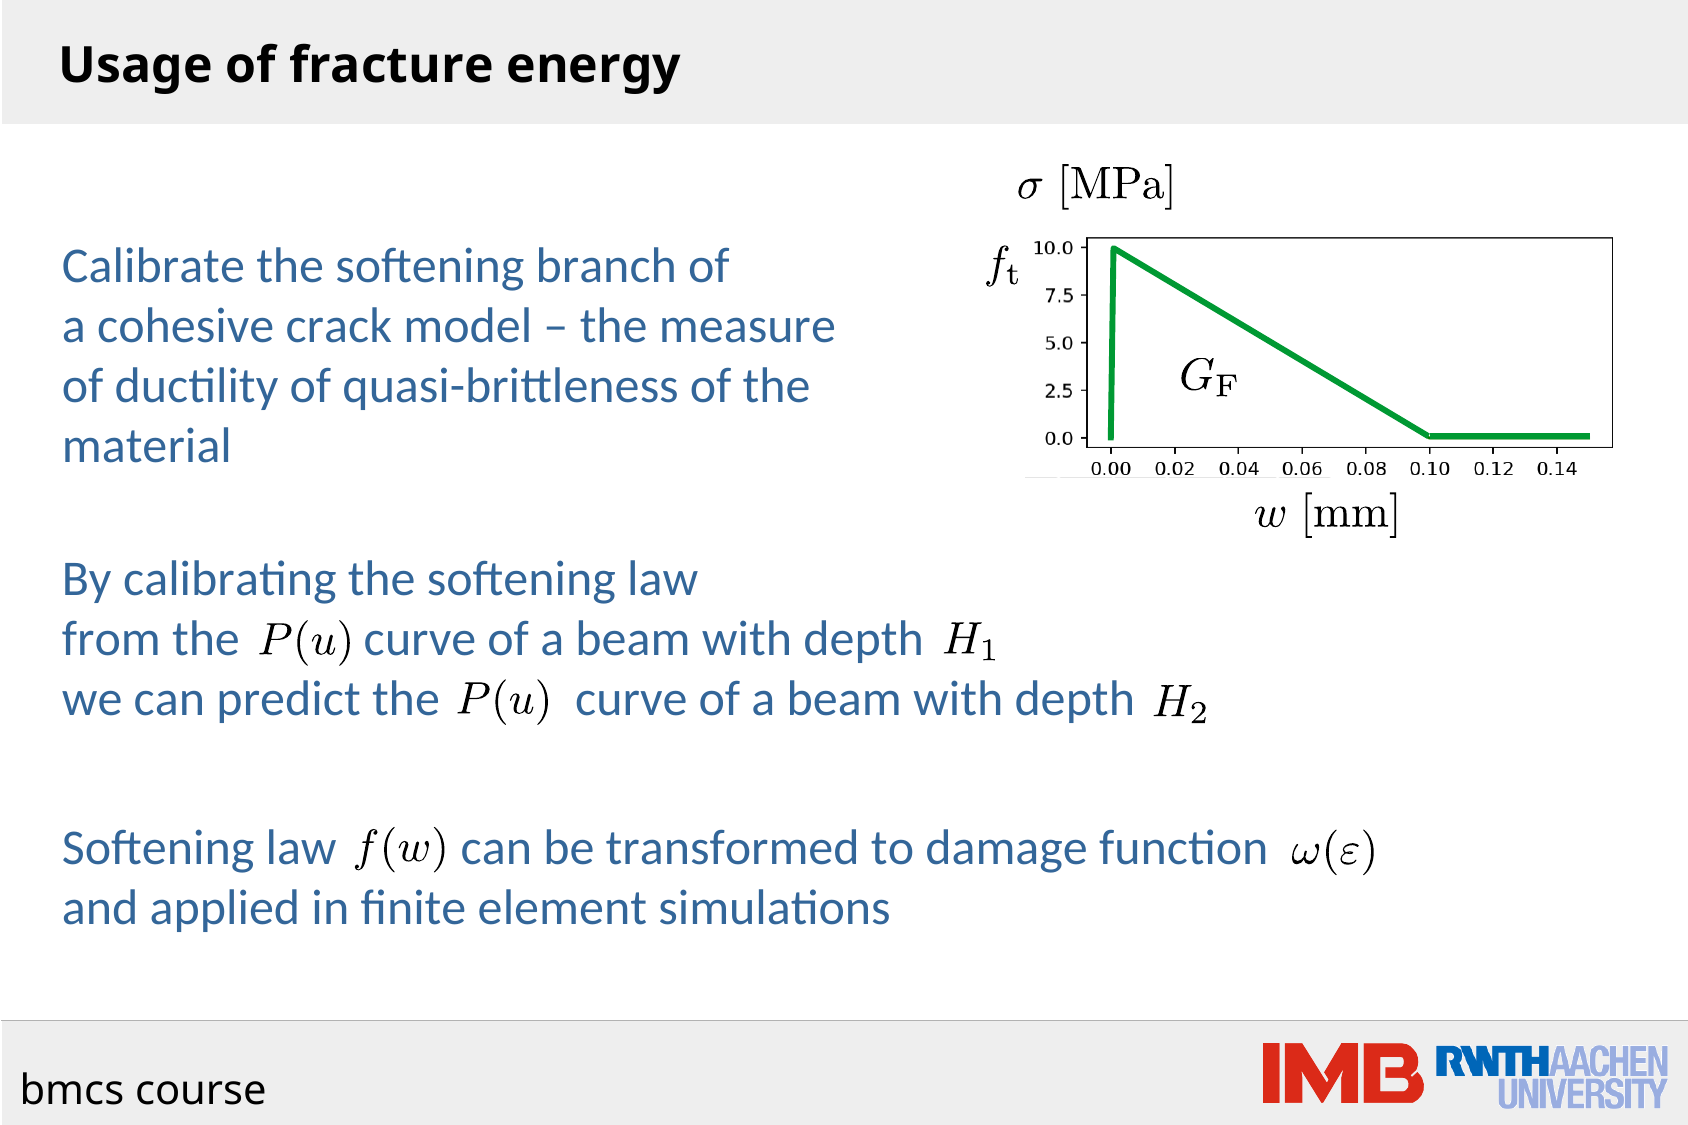

# Usage of fracture energy
Calibrate the softening branch of
a cohesive crack model – the measure
of ductility of quasi-brittleness of the material
By calibrating the softening law
from the curve of a beam with depth
we can predict the curve of a beam with depth
Softening law can be transformed to damage function
and applied in finite element simulations